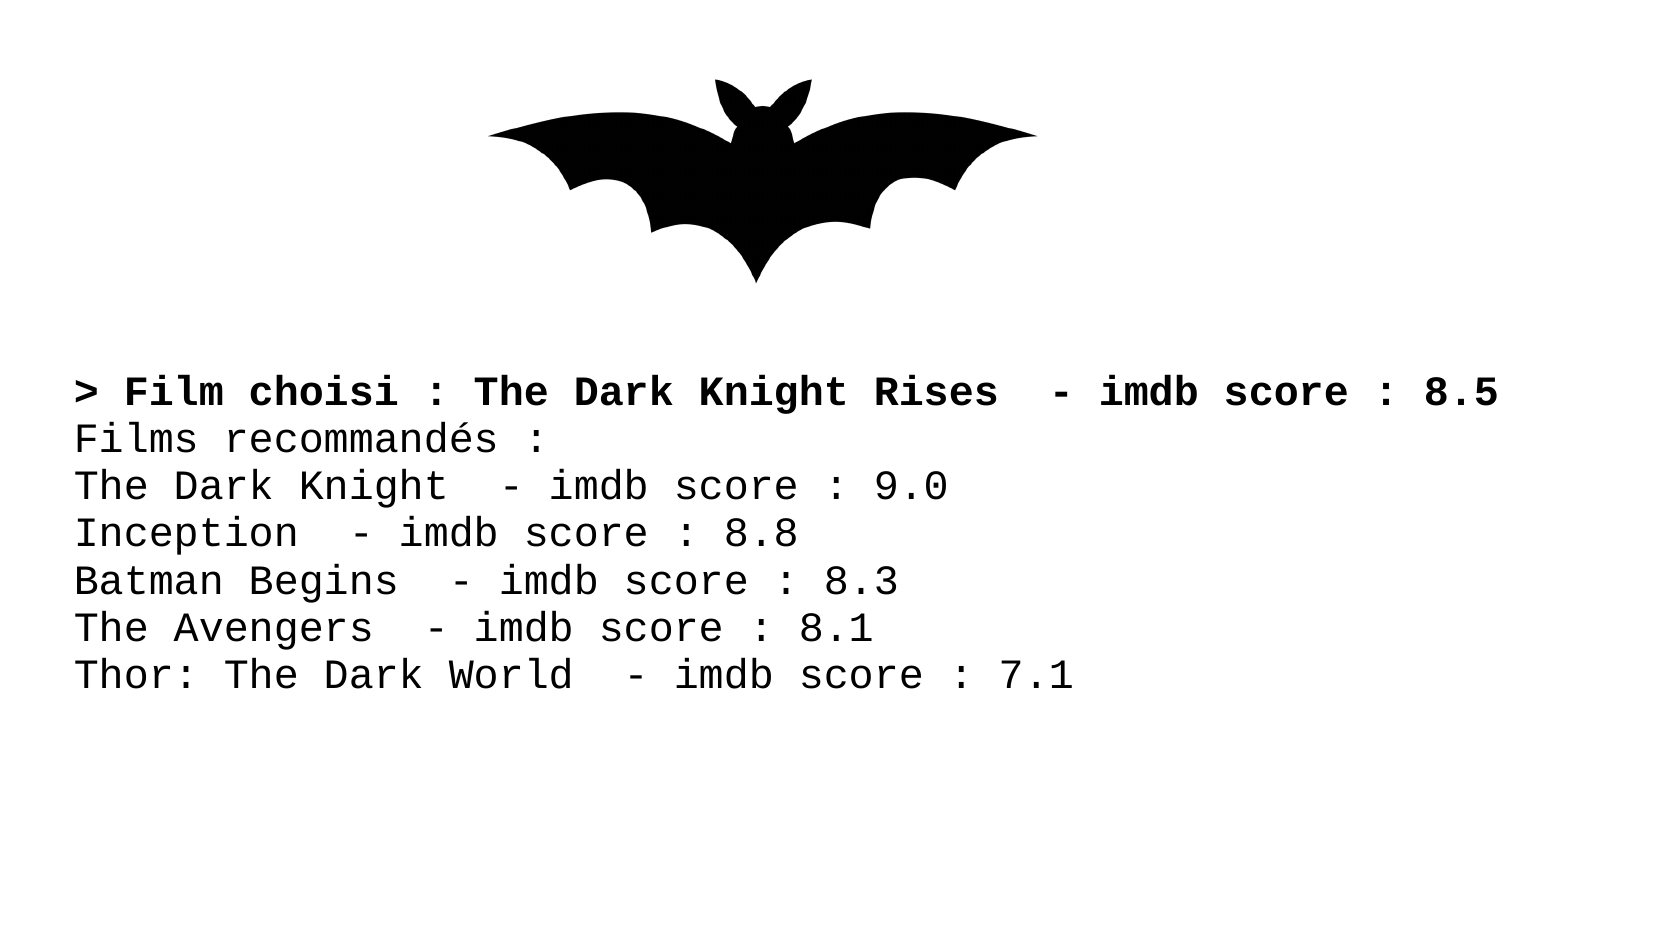

> Film choisi : The Dark Knight Rises - imdb score : 8.5
Films recommandés :
The Dark Knight - imdb score : 9.0
Inception - imdb score : 8.8
Batman Begins - imdb score : 8.3
The Avengers - imdb score : 8.1
Thor: The Dark World - imdb score : 7.1